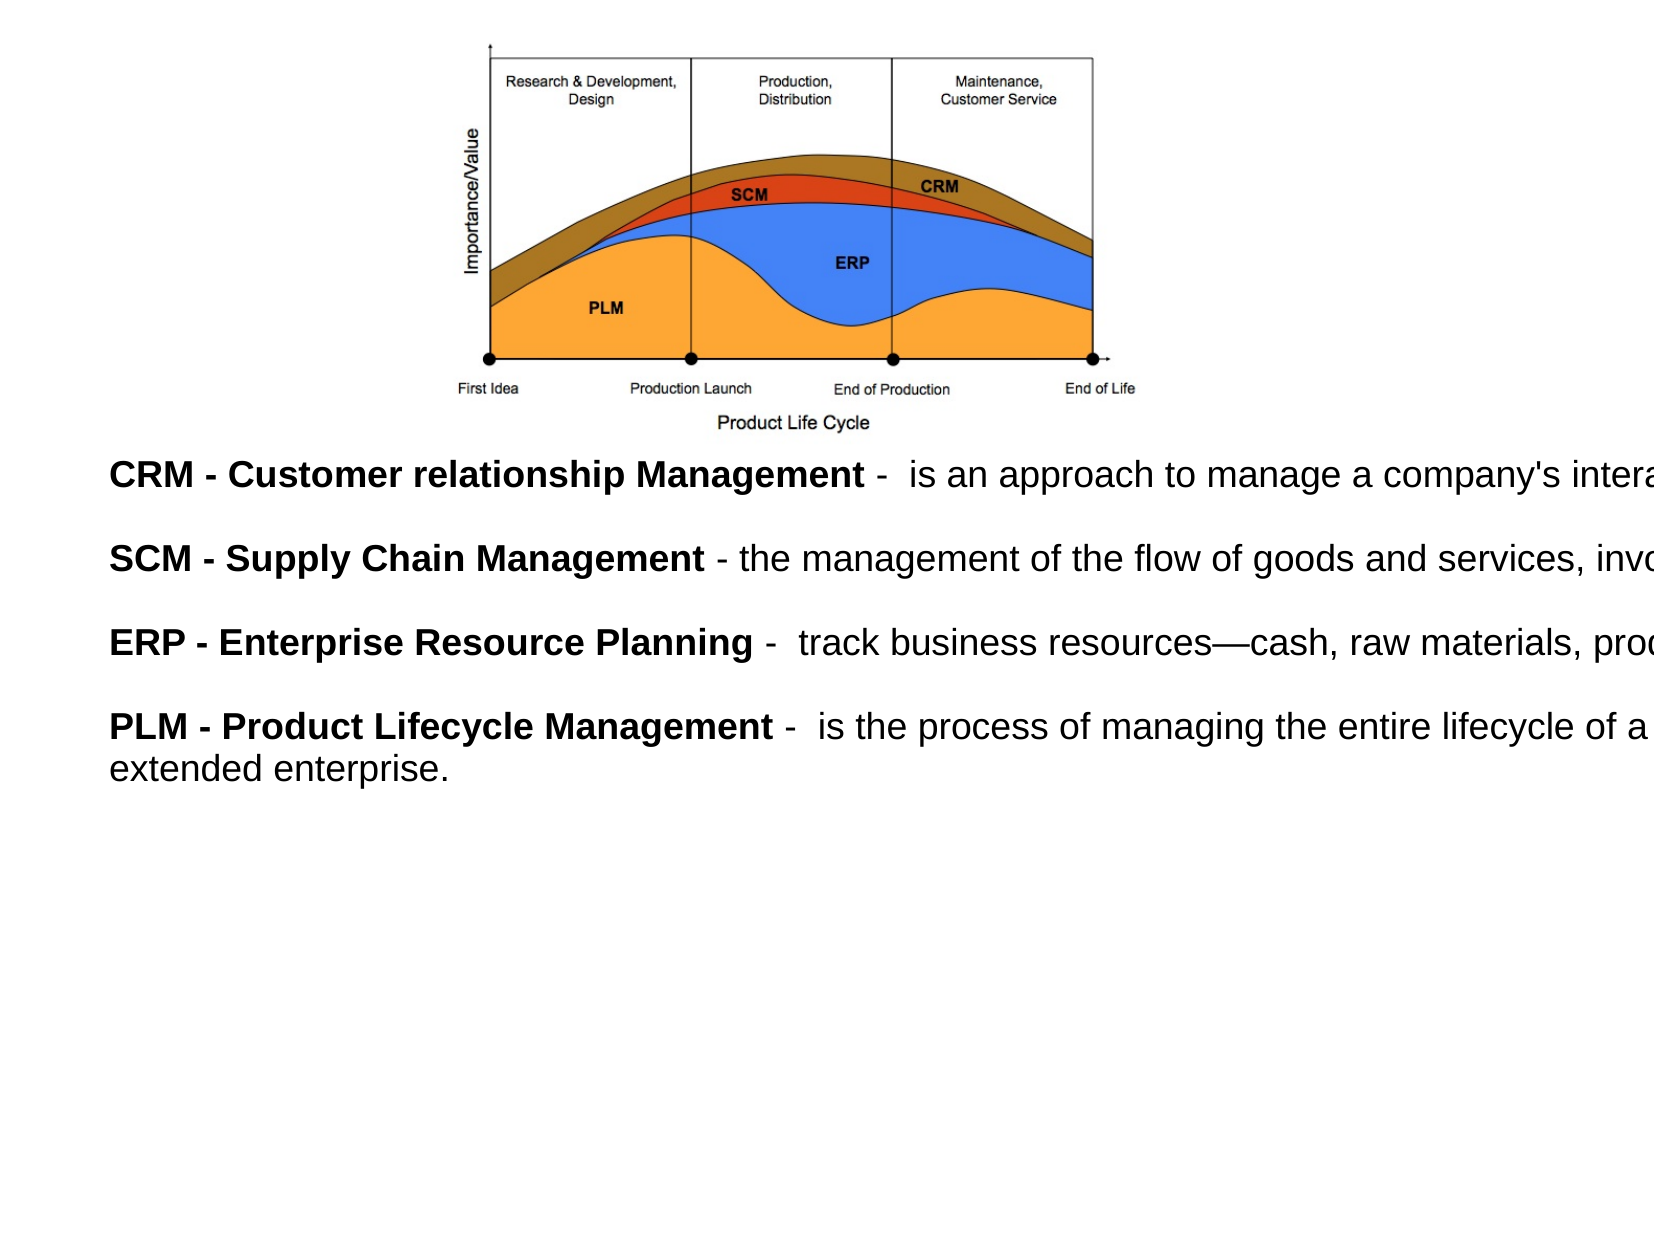

CRM - Customer relationship Management - is an approach to manage a company's interaction with current and potential customers. It uses data analysis about customers' history with a company to improve business relationships with customers, specifically focusing on customer retention and ultimately driving sales growth.
SCM - Supply Chain Management - the management of the flow of goods and services, involves the movement and storage of raw materials, of work-in-process inventory, and of finished goods from point of origin to point of consumption.
ERP - Enterprise Resource Planning - track business resources—cash, raw materials, production capacity—and the status of business commitments: orders, purchase orders, and payroll.
PLM - Product Lifecycle Management - is the process of managing the entire lifecycle of a product from inception, through engineering design and manufacture, to service and disposal of manufactured products. PLM integrates people, data, processes and business systems and provides a product information backbone for companies and their extended enterprise.